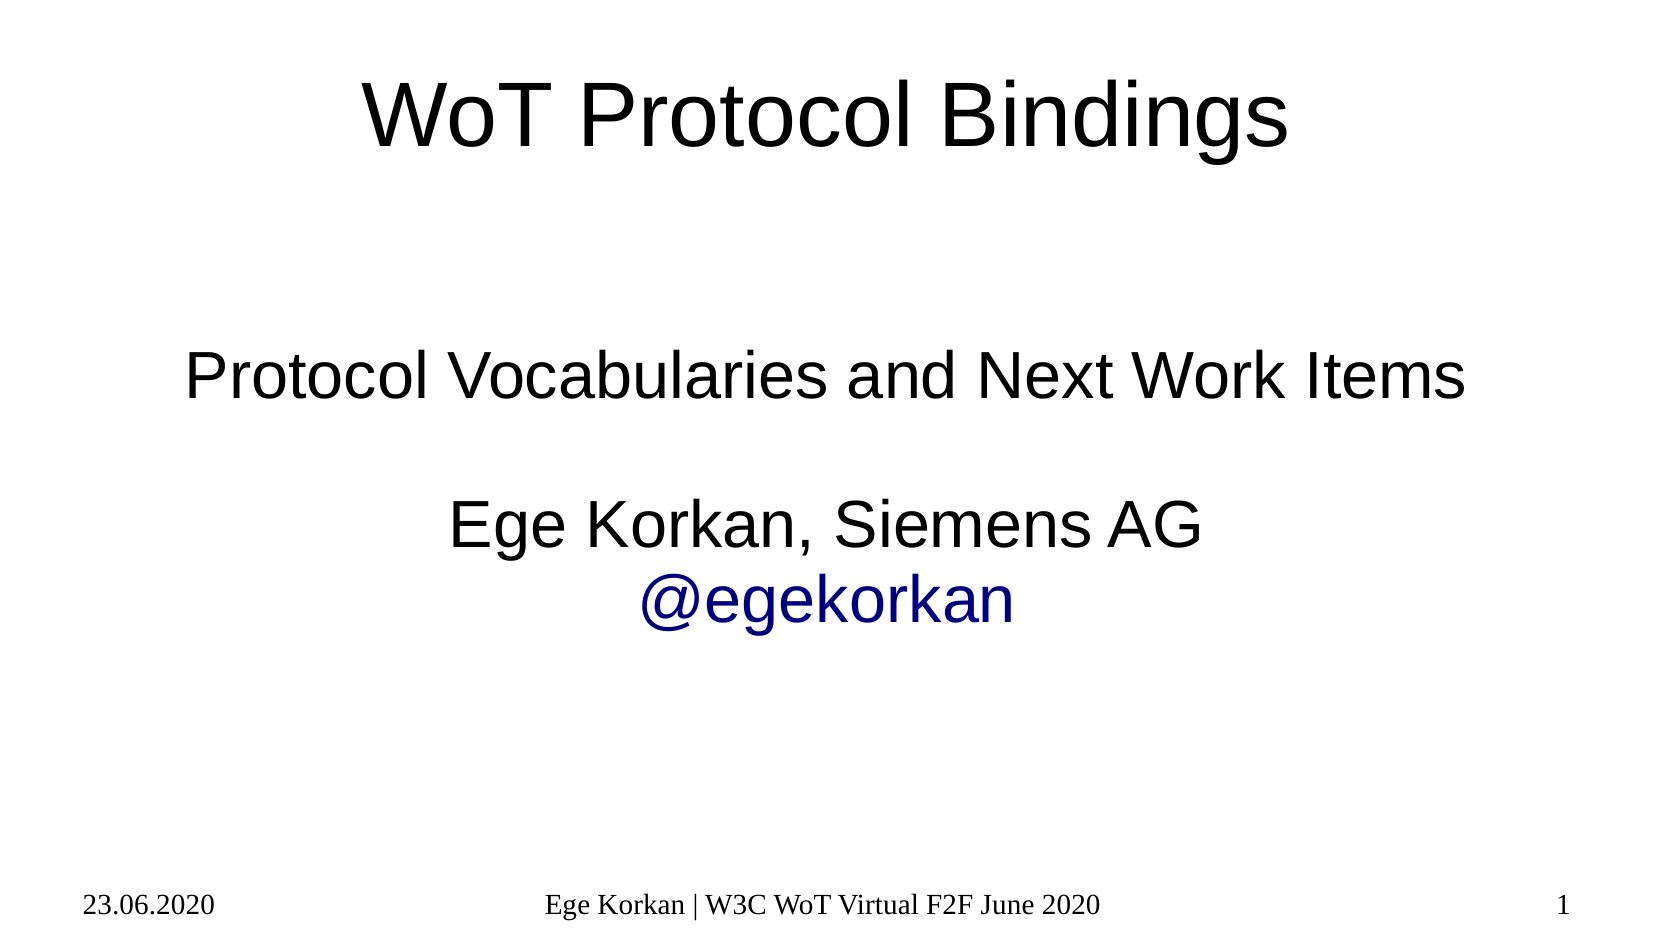

# WoT Protocol Bindings
Protocol Vocabularies and Next Work Items
Ege Korkan, Siemens AG
@egekorkan
23.06.2020
Ege Korkan | W3C WoT Virtual F2F June 2020
1